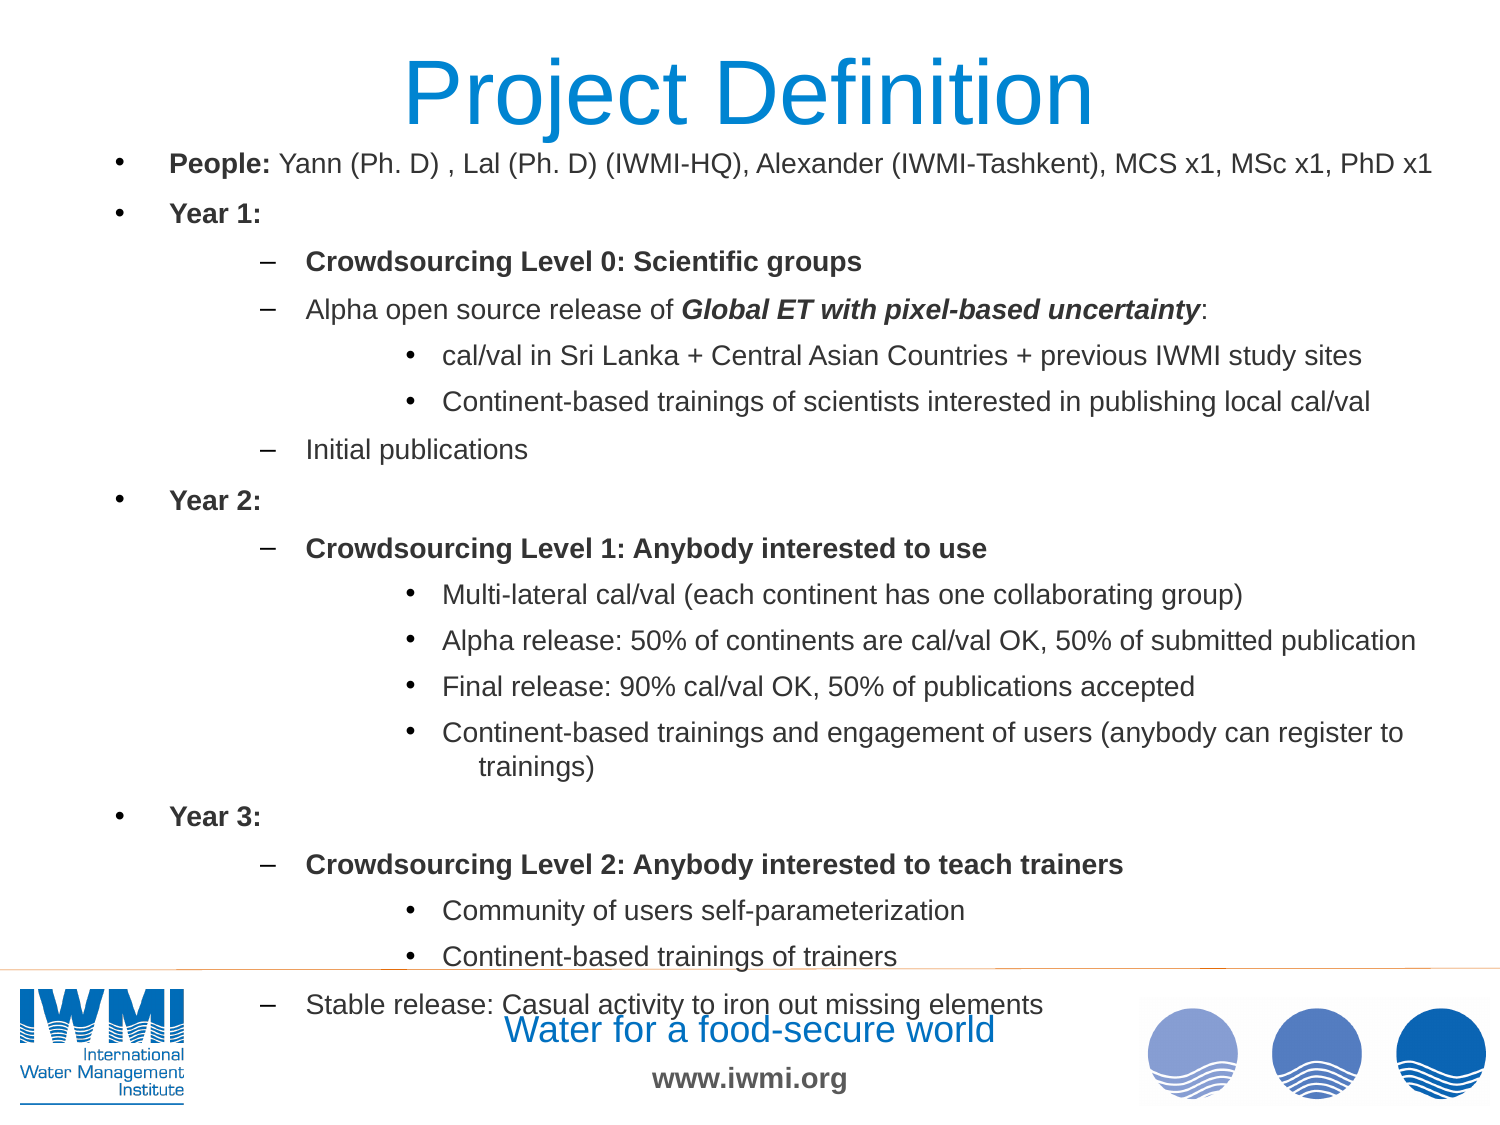

# Project Definition
People: Yann (Ph. D) , Lal (Ph. D) (IWMI-HQ), Alexander (IWMI-Tashkent), MCS x1, MSc x1, PhD x1
Year 1:
Crowdsourcing Level 0: Scientific groups
Alpha open source release of Global ET with pixel-based uncertainty:
cal/val in Sri Lanka + Central Asian Countries + previous IWMI study sites
Continent-based trainings of scientists interested in publishing local cal/val
Initial publications
Year 2:
Crowdsourcing Level 1: Anybody interested to use
Multi-lateral cal/val (each continent has one collaborating group)
Alpha release: 50% of continents are cal/val OK, 50% of submitted publication
Final release: 90% cal/val OK, 50% of publications accepted
Continent-based trainings and engagement of users (anybody can register to trainings)
Year 3:
Crowdsourcing Level 2: Anybody interested to teach trainers
Community of users self-parameterization
Continent-based trainings of trainers
Stable release: Casual activity to iron out missing elements